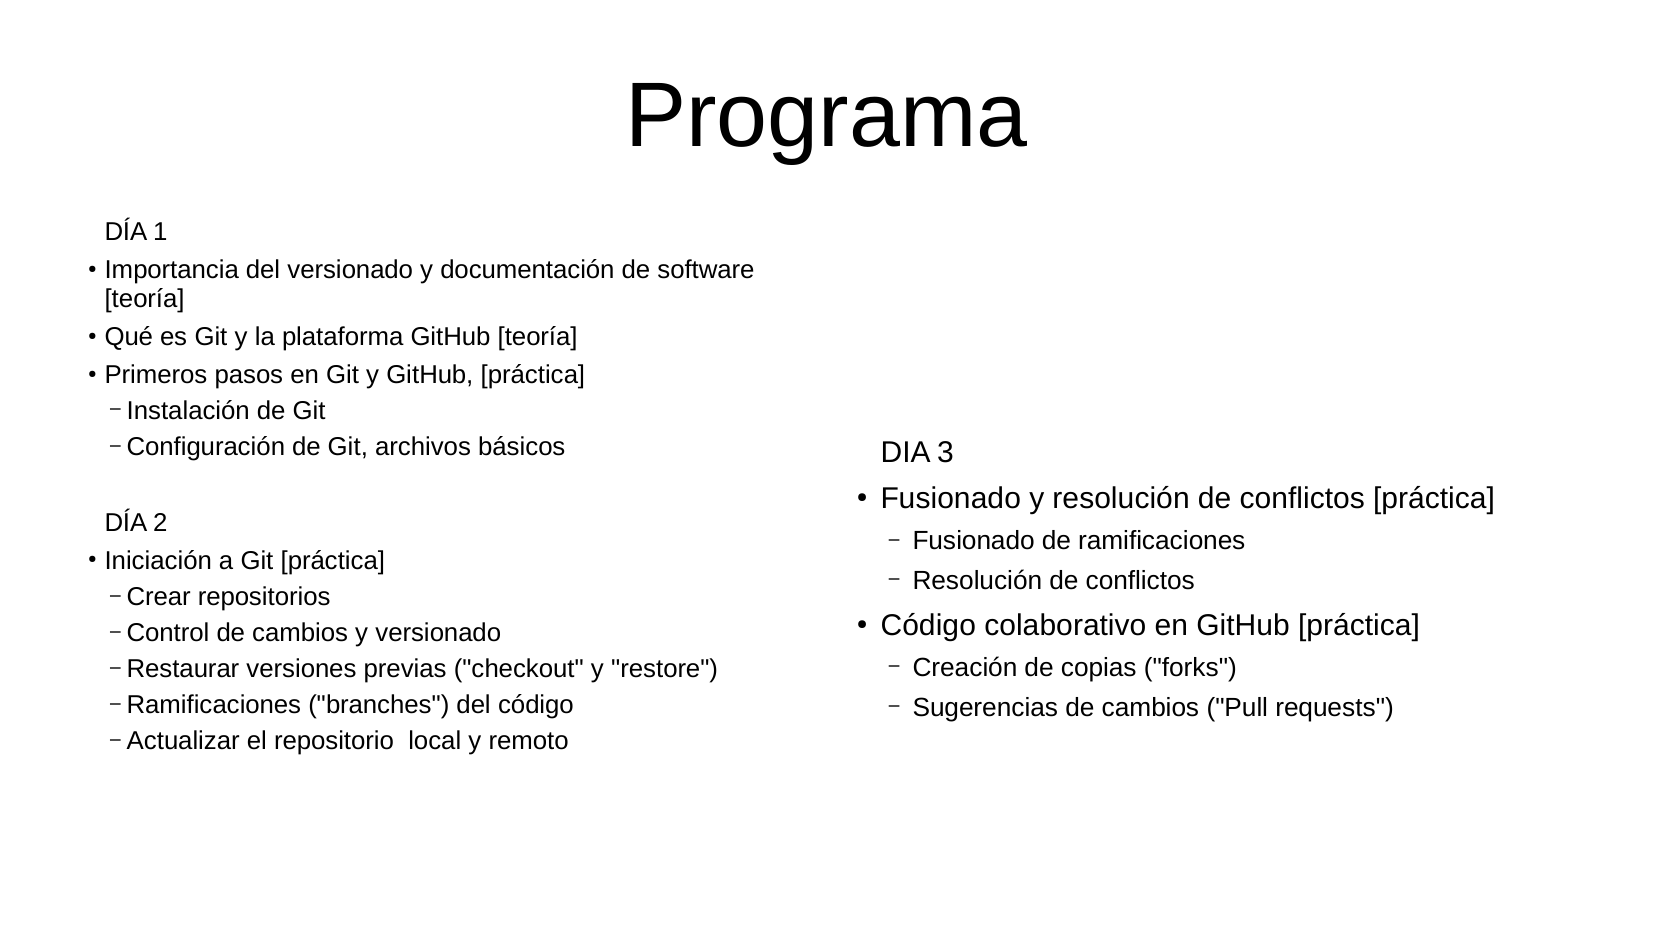

# Programa
DÍA 1
Importancia del versionado y documentación de software [teoría]
Qué es Git y la plataforma GitHub [teoría]
Primeros pasos en Git y GitHub, [práctica]
Instalación de Git
Configuración de Git, archivos básicos
DÍA 2
Iniciación a Git [práctica]
Crear repositorios
Control de cambios y versionado
Restaurar versiones previas ("checkout" y "restore")
Ramificaciones ("branches") del código
Actualizar el repositorio local y remoto
DIA 3
Fusionado y resolución de conflictos [práctica]
Fusionado de ramificaciones
Resolución de conflictos
Código colaborativo en GitHub [práctica]
Creación de copias ("forks")
Sugerencias de cambios ("Pull requests")